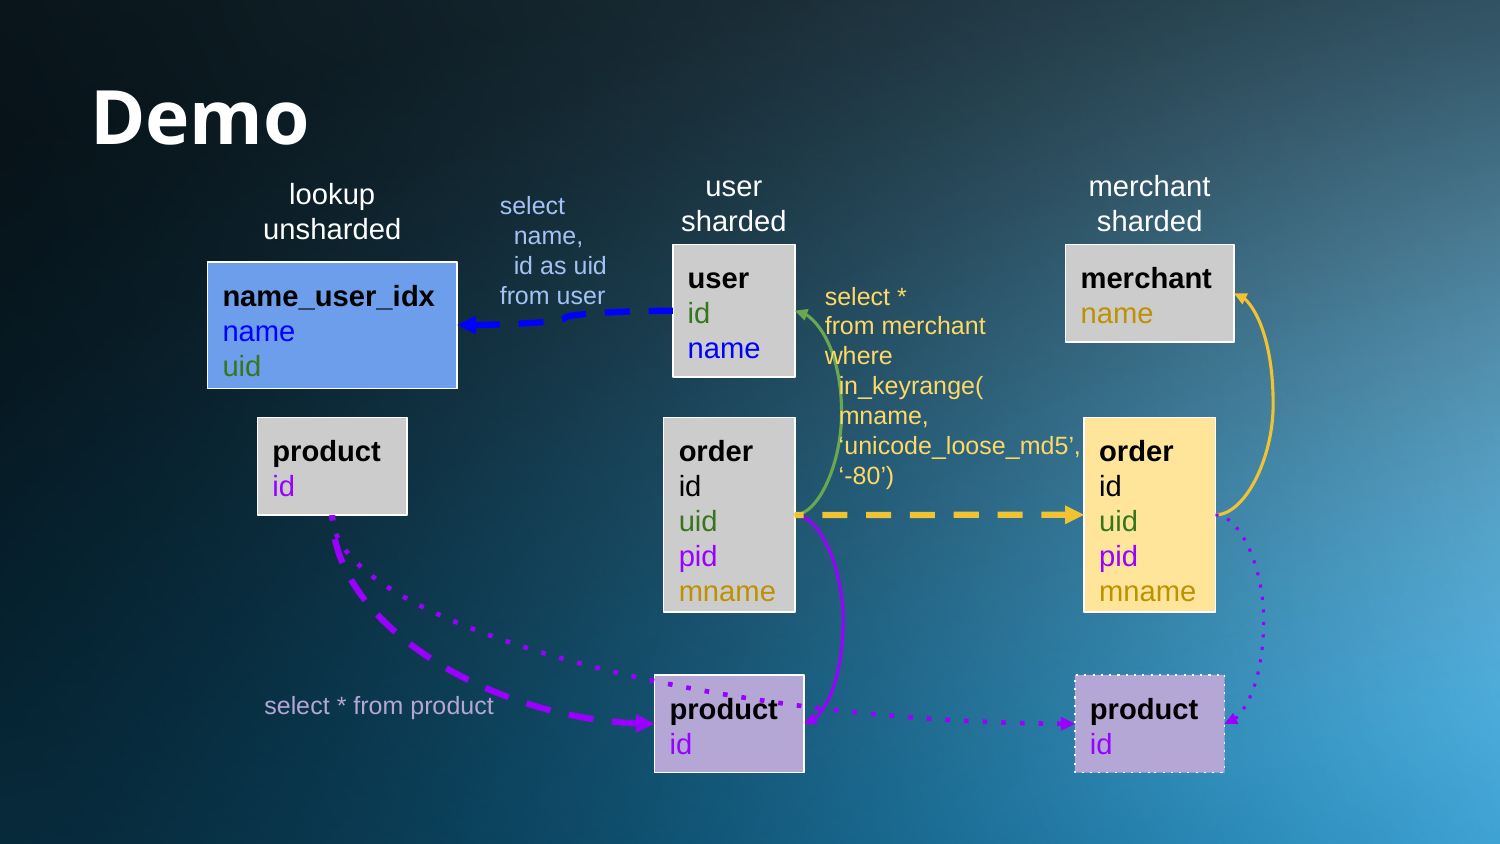

# Demo
user
sharded
merchant
sharded
lookup
unsharded
select
 name,
 id as uid
from user
user
id
name
merchant
name
name_user_idx
name
uid
select *
from merchant
where
 in_keyrange(
 mname,
 ‘unicode_loose_md5’,
 ‘-80’)
product
id
order
id
uid
pid
mname
order
id
uid
pid
mname
select * from product
product
id
product
id